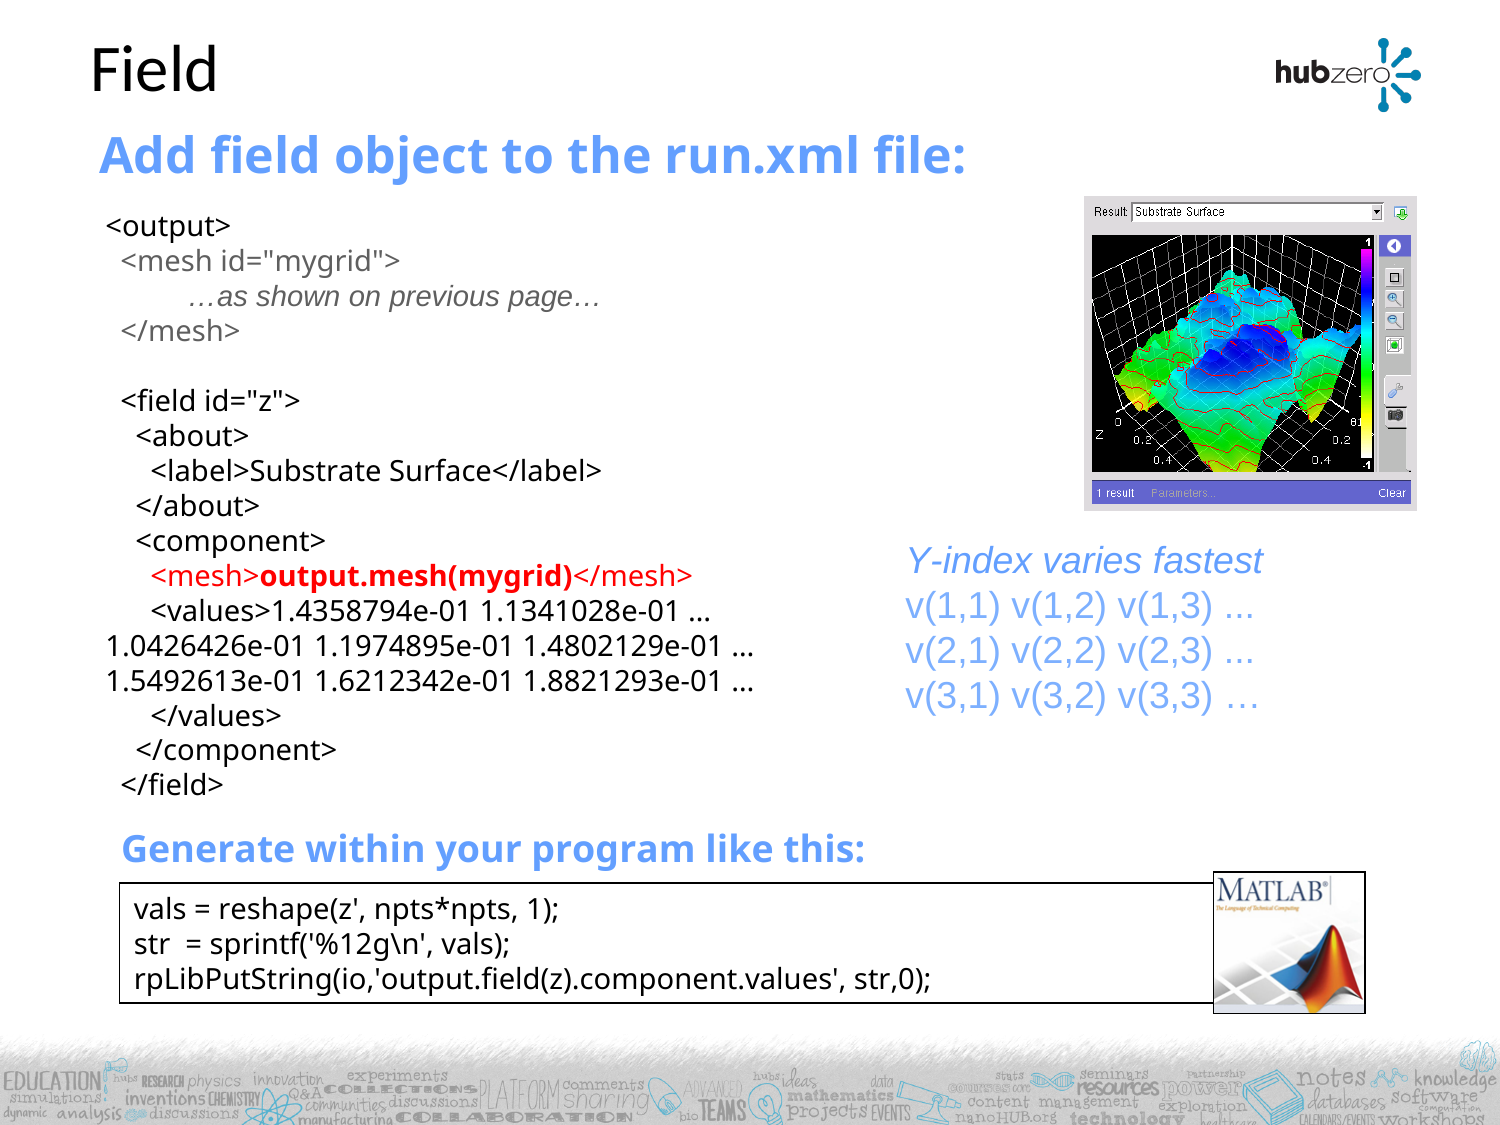

Field
Add field object to the run.xml file:
<output>
 <mesh id="mygrid">
 …as shown on previous page…
 </mesh>
 <field id="z">
 <about>
 <label>Substrate Surface</label>
 </about>
 <component>
 <mesh>output.mesh(mygrid)</mesh>
 <values>1.4358794e-01 1.1341028e-01 …
1.0426426e-01 1.1974895e-01 1.4802129e-01 …
1.5492613e-01 1.6212342e-01 1.8821293e-01 …
 </values>
 </component>
 </field>
Y-index varies fastest
v(1,1) v(1,2) v(1,3) ...
v(2,1) v(2,2) v(2,3) ...
v(3,1) v(3,2) v(3,3) …
Generate within your program like this:
vals = reshape(z', npts*npts, 1);
str = sprintf('%12g\n', vals);
rpLibPutString(io,'output.field(z).component.values', str,0);